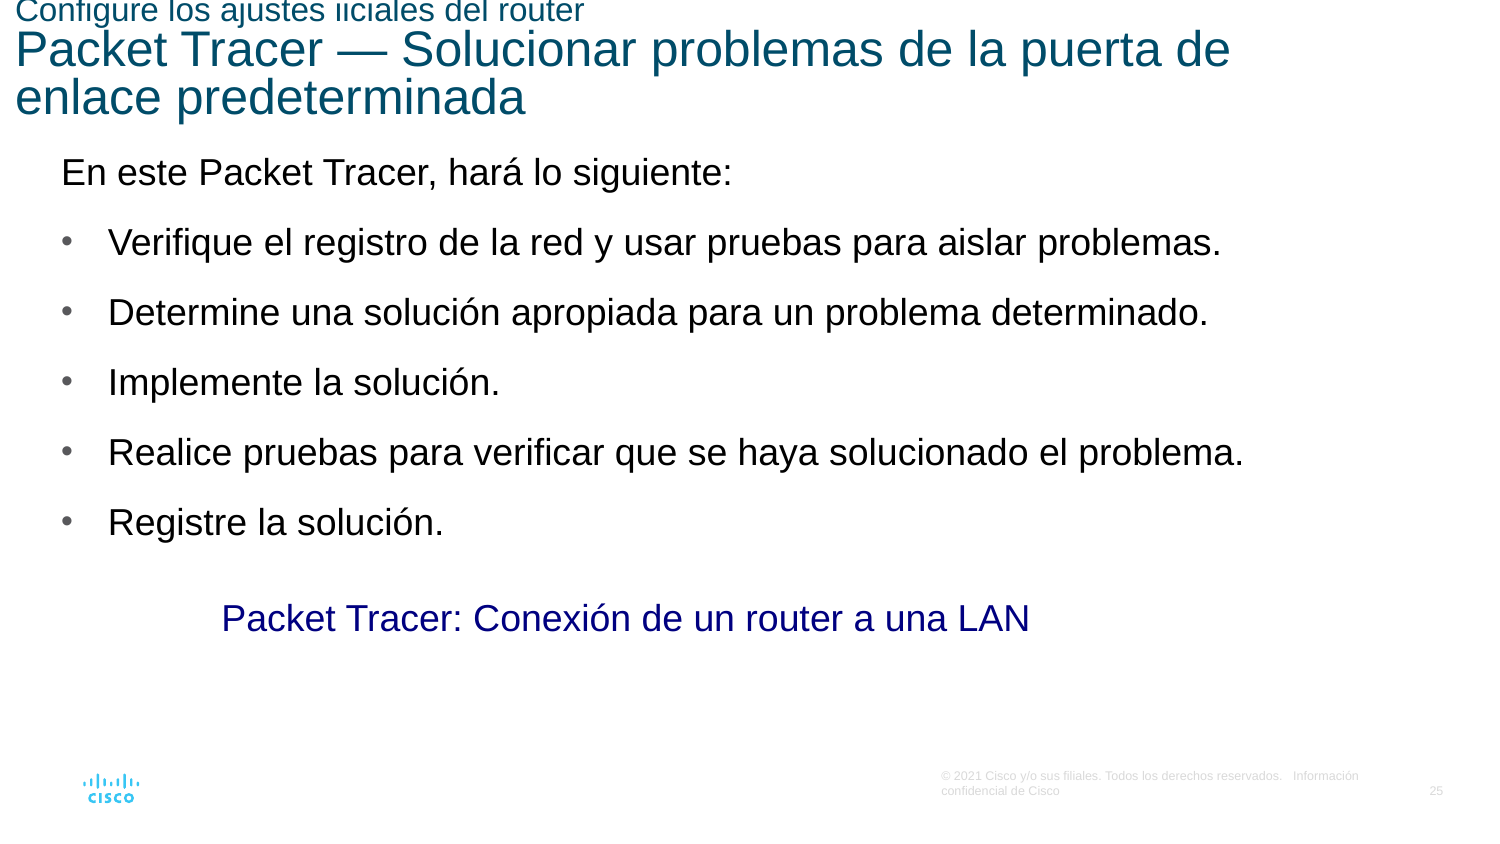

# Configure los ajustes iiciales del router Packet Tracer — Solucionar problemas de la puerta de enlace predeterminada
En este Packet Tracer, hará lo siguiente:
Verifique el registro de la red y usar pruebas para aislar problemas.
Determine una solución apropiada para un problema determinado.
Implemente la solución.
Realice pruebas para verificar que se haya solucionado el problema.
Registre la solución.
Packet Tracer: Conexión de un router a una LAN